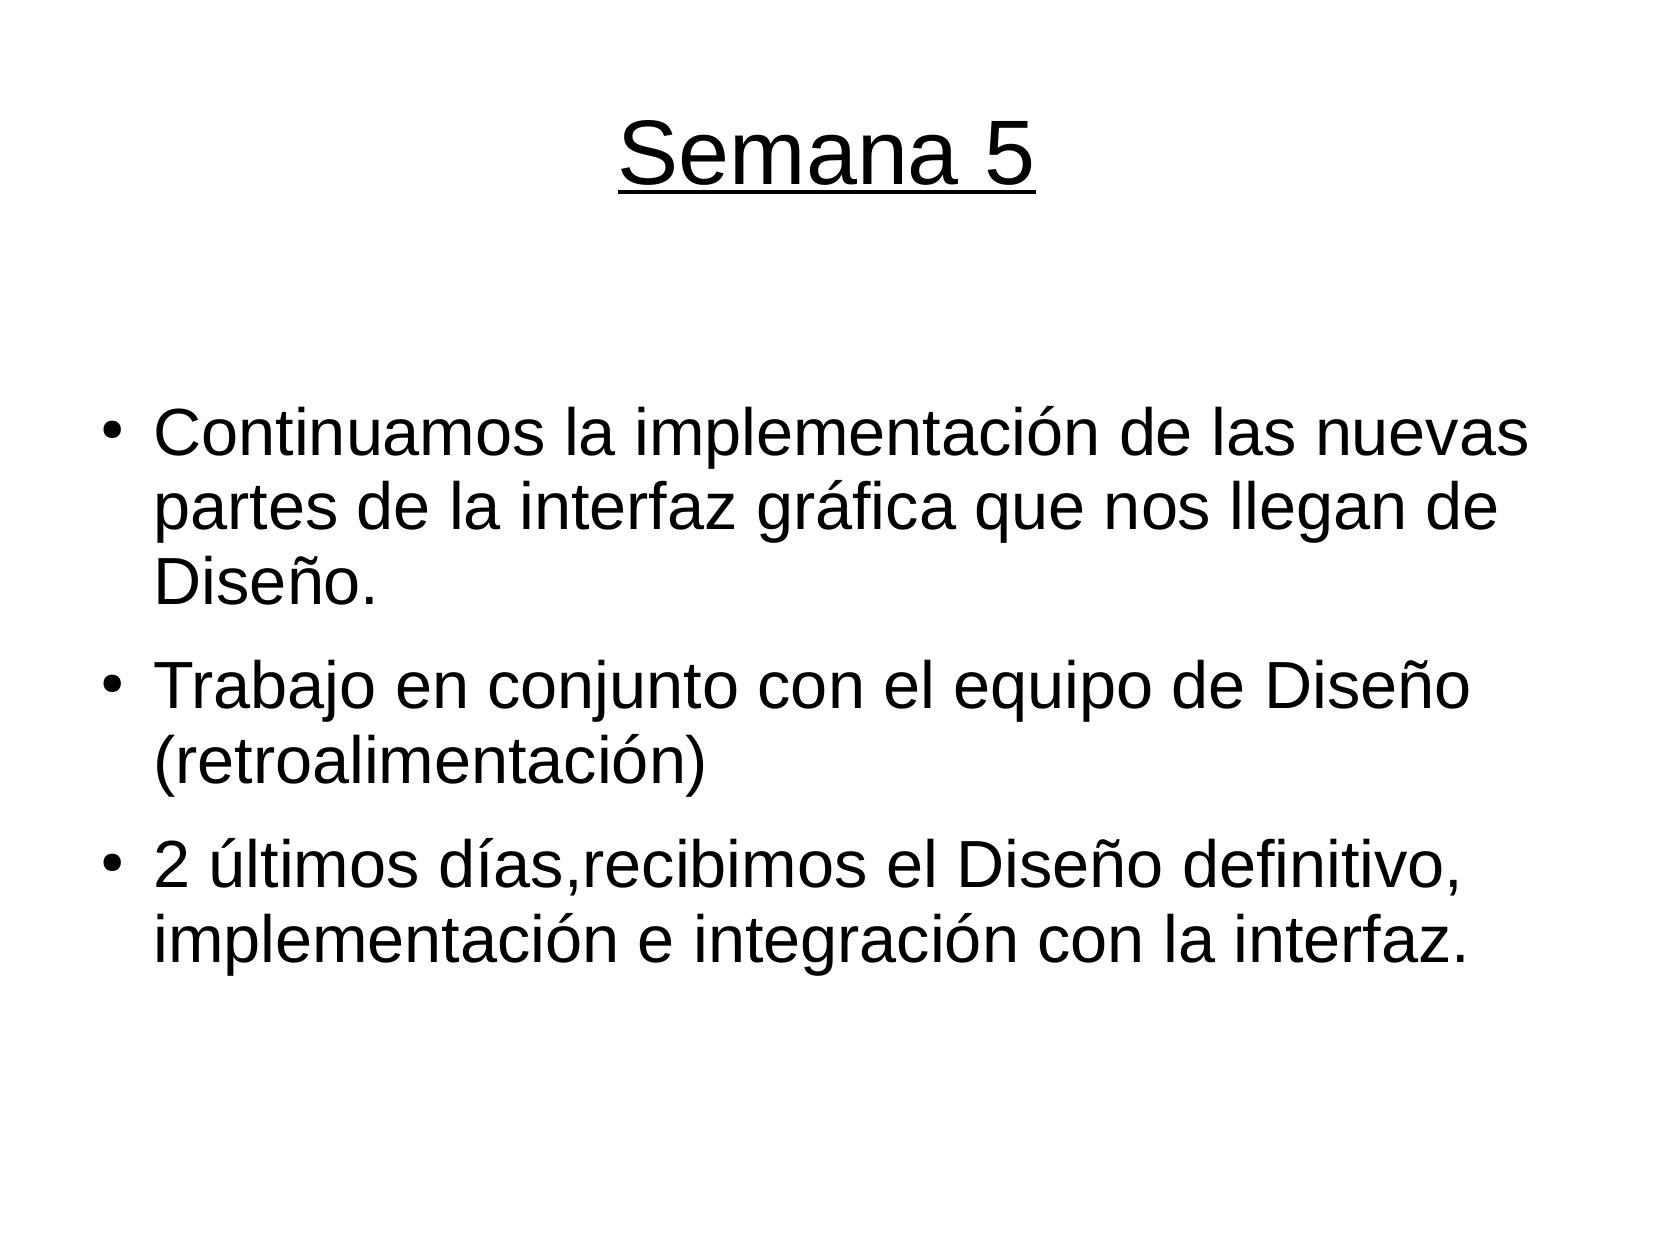

# Semana 5
Continuamos la implementación de las nuevas partes de la interfaz gráfica que nos llegan de Diseño.
Trabajo en conjunto con el equipo de Diseño (retroalimentación)
2 últimos días,recibimos el Diseño definitivo, implementación e integración con la interfaz.